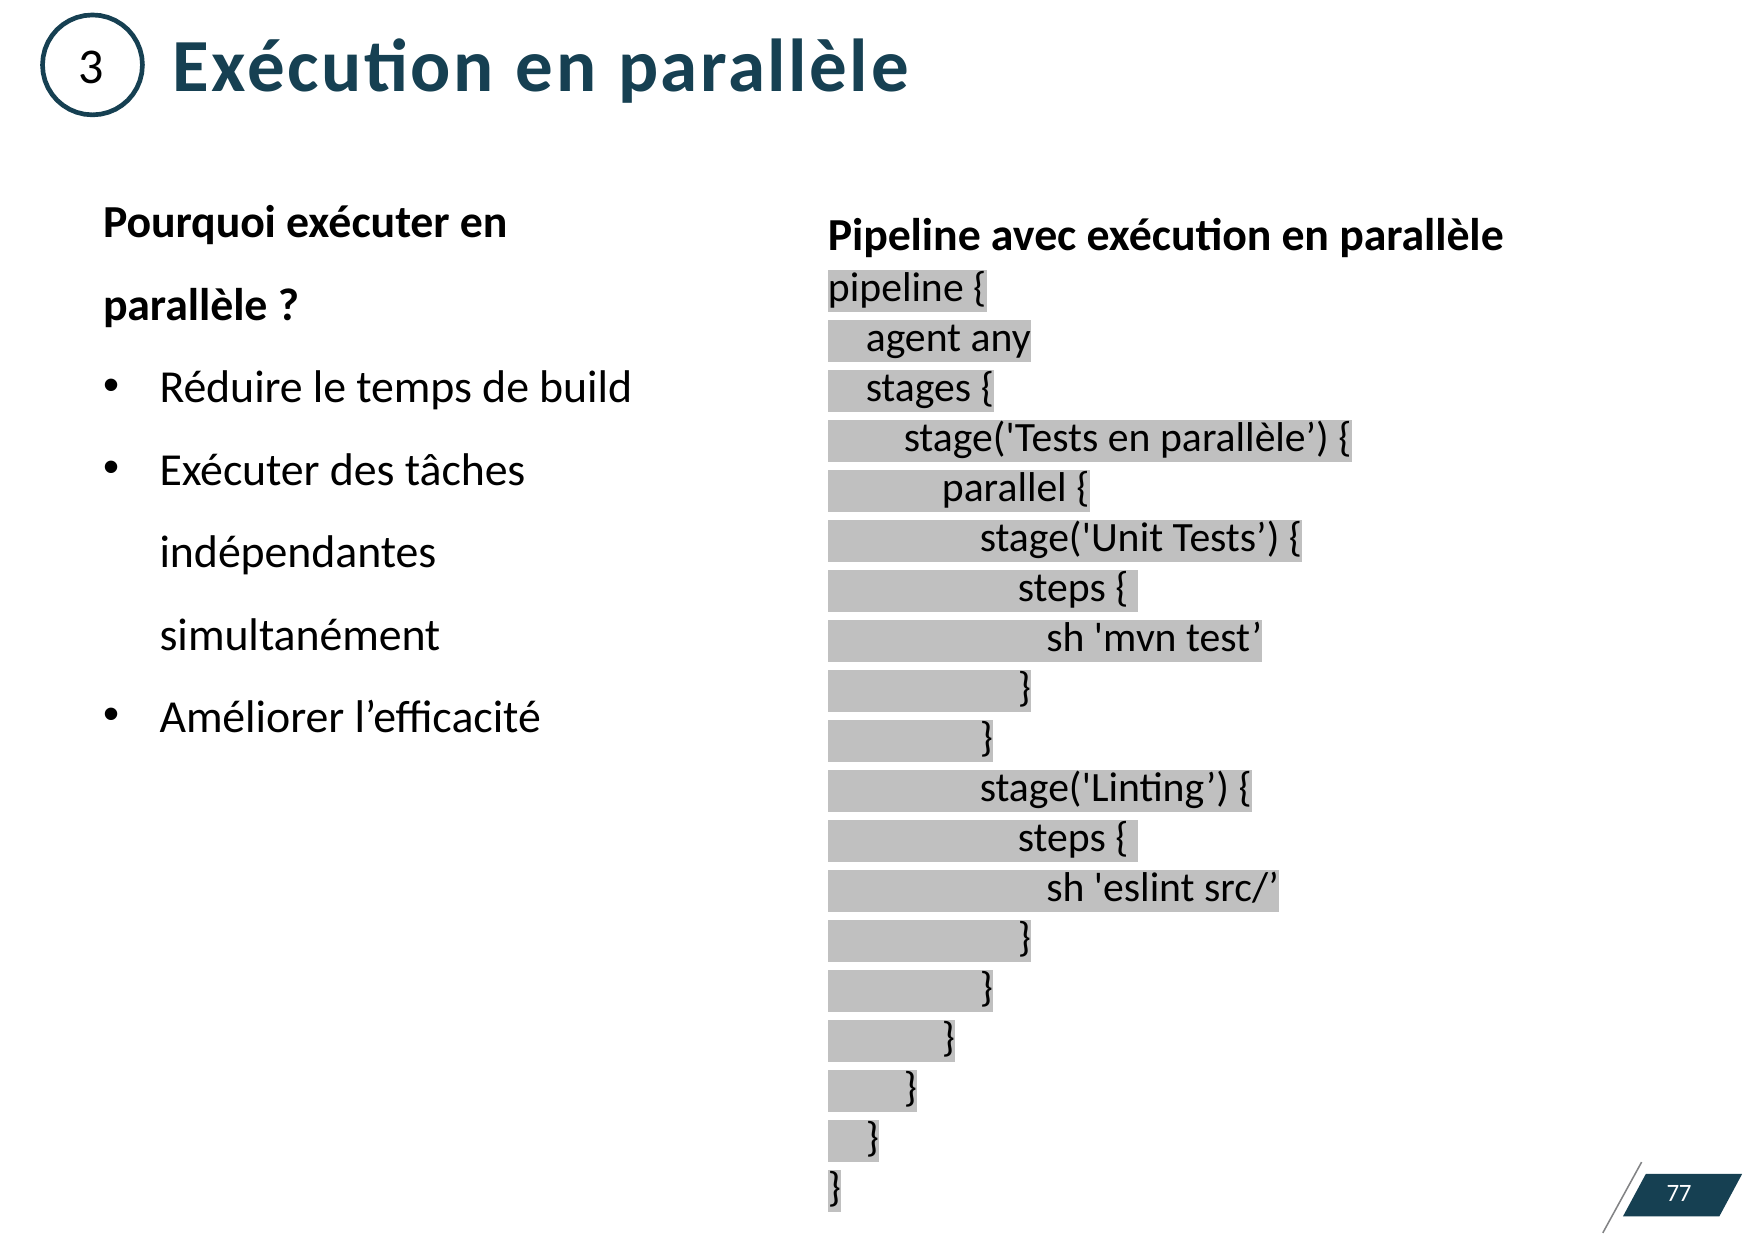

# Exécution en parallèle
3
Pourquoi exécuter en parallèle ?
Réduire le temps de build
Exécuter des tâches indépendantes simultanément
Améliorer l’efficacité
Pipeline avec exécution en parallèle
pipeline {
 agent any
 stages {
 stage('Tests en parallèle’) {
 parallel {
 stage('Unit Tests’) {
 steps {
 sh 'mvn test’
 }
 }
 stage('Linting’) {
 steps {
 sh 'eslint src/’
 }
 }
 }
 }
 }
}
77